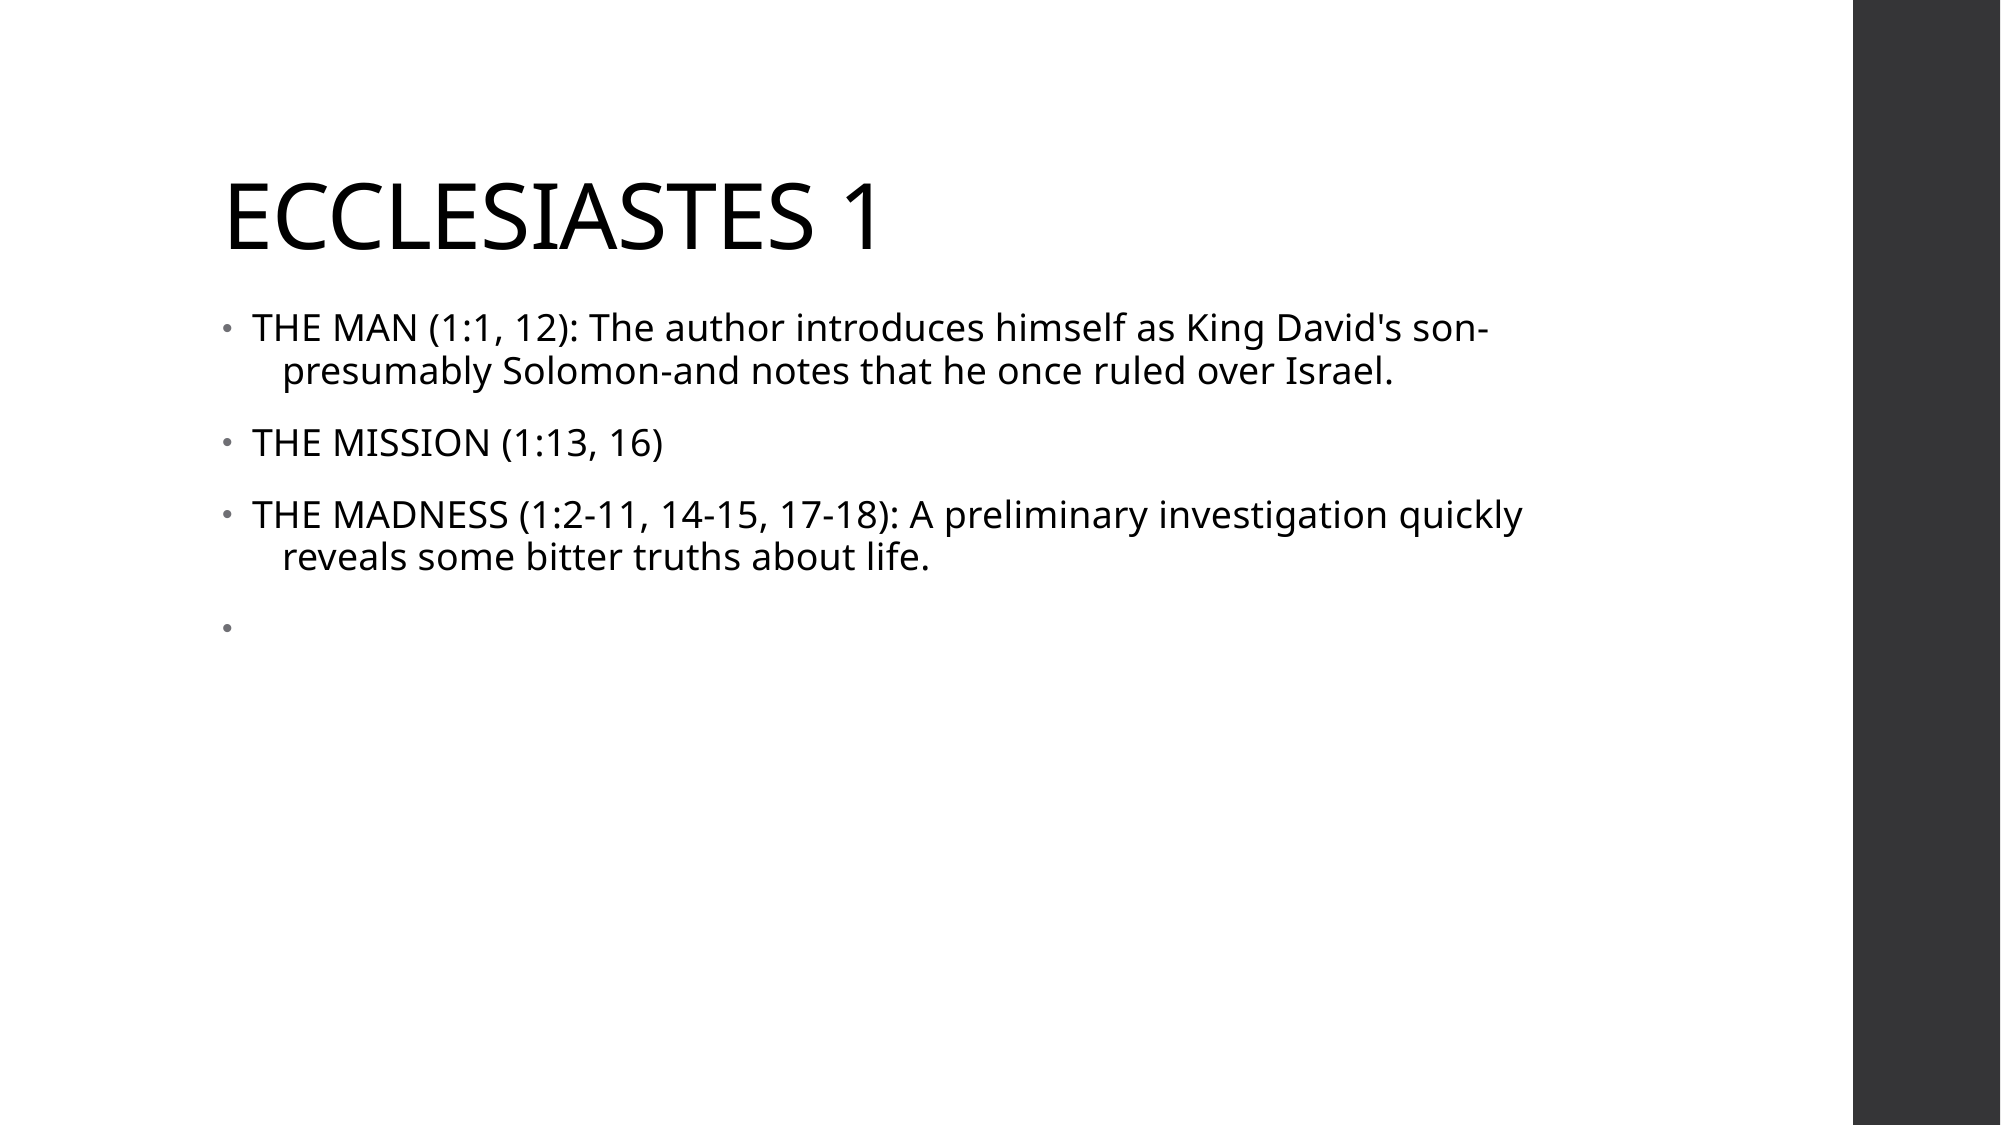

# ECCLESIASTES 1
THE MAN (1:1, 12): The author introduces himself as King David's son-presumably Solomon-and notes that he once ruled over Israel.
THE MISSION (1:13, 16)
THE MADNESS (1:2-11, 14-15, 17-18): A preliminary investigation quickly reveals some bitter truths about life.